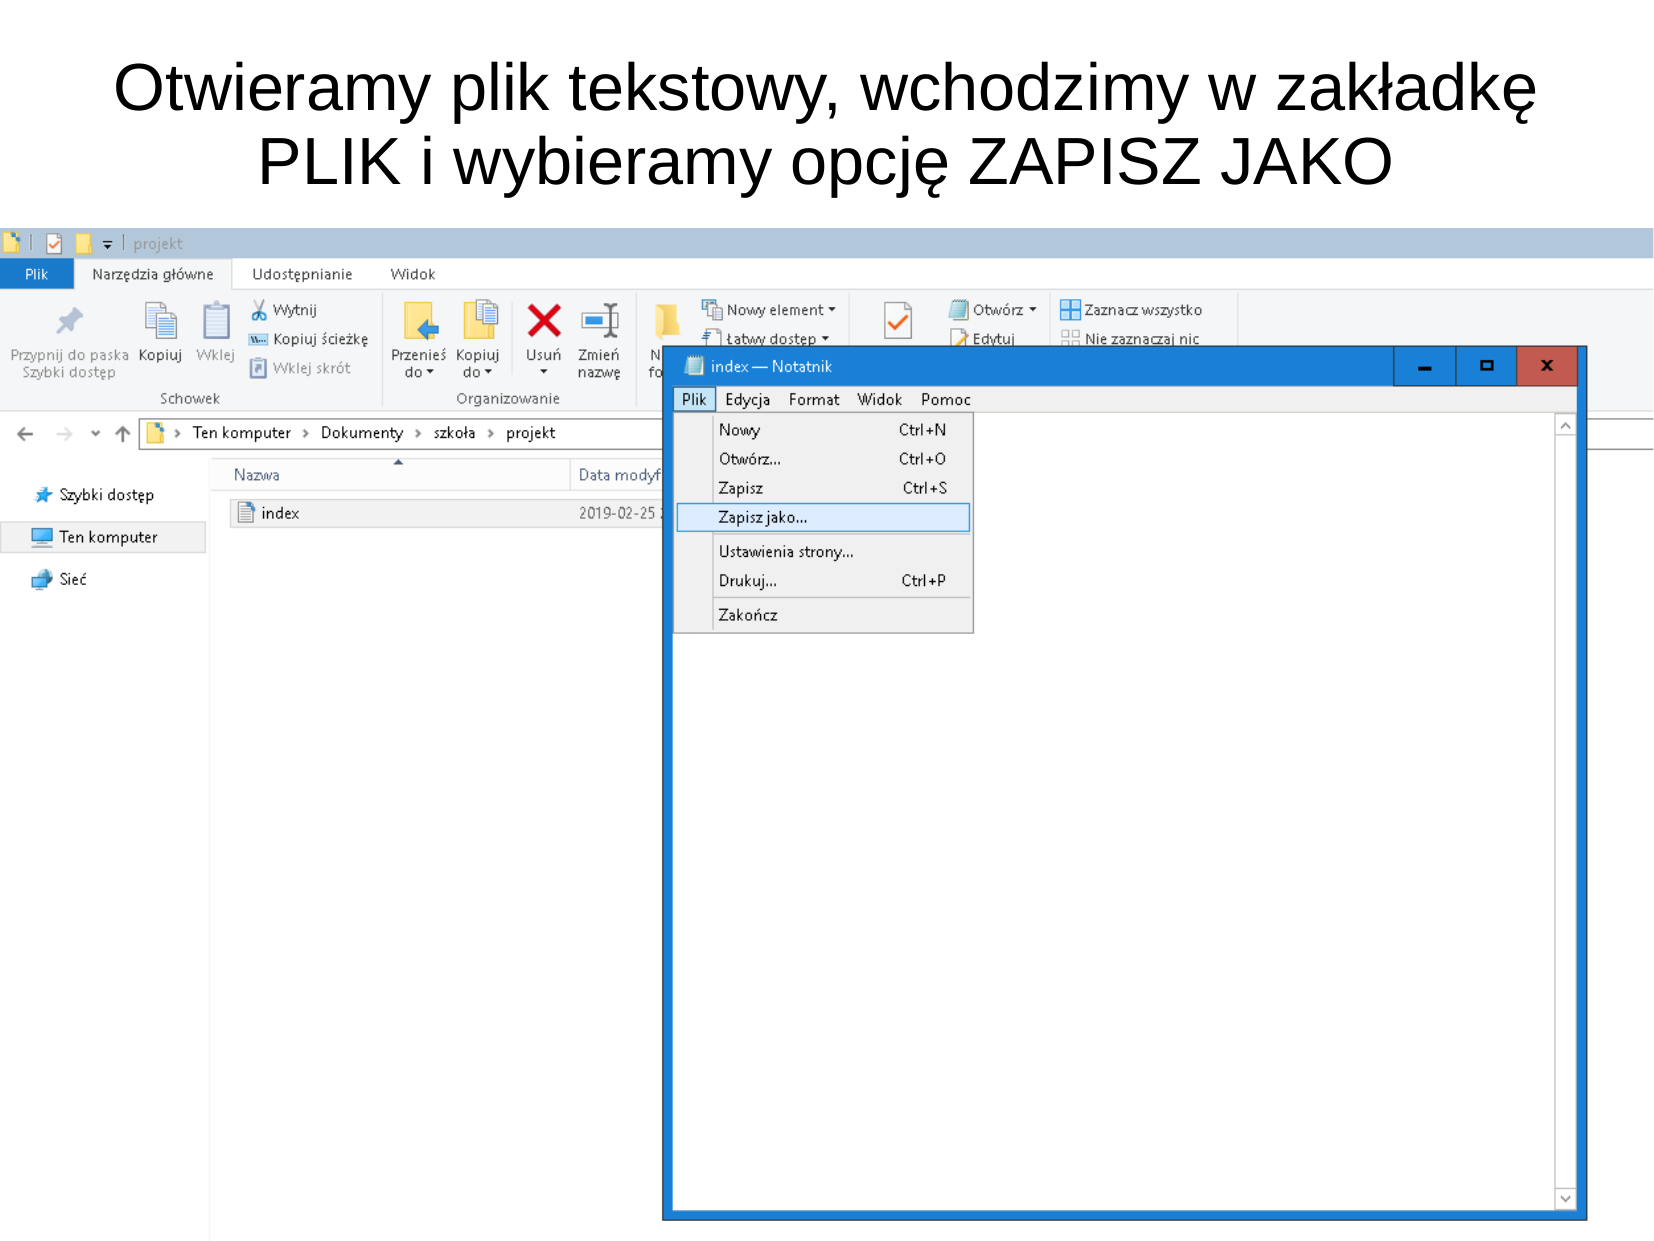

# Otwieramy plik tekstowy, wchodzimy w zakładkę PLIK i wybieramy opcję ZAPISZ JAKO